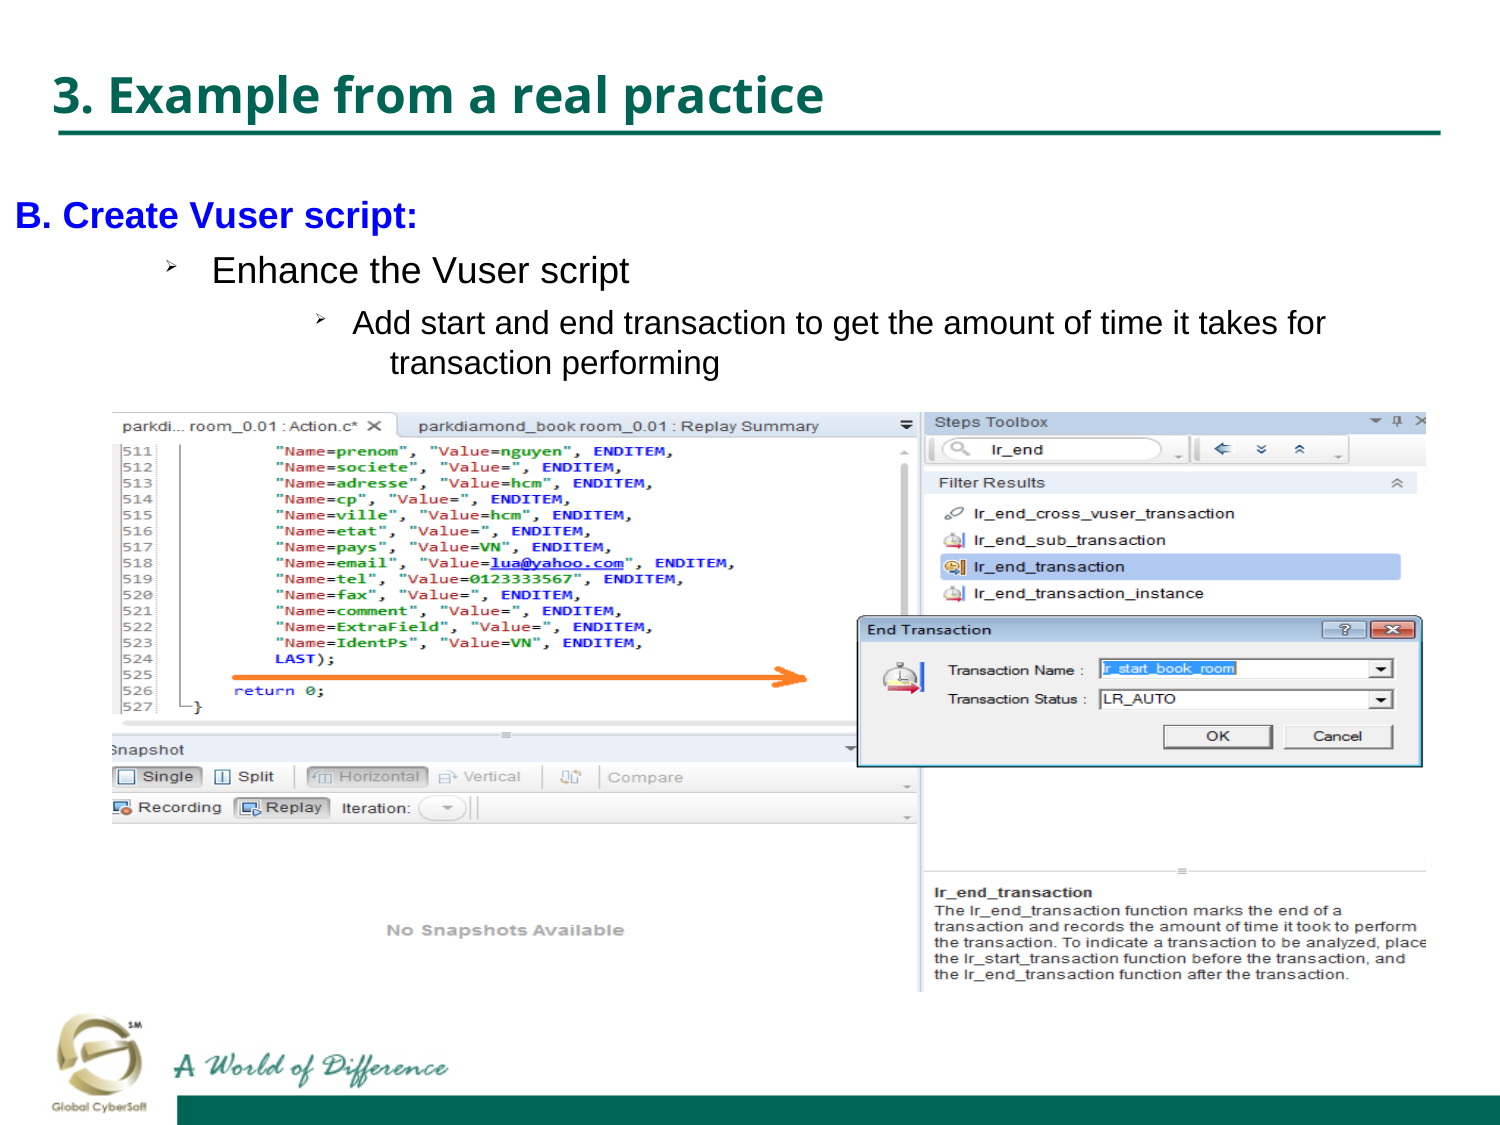

# 3. Example from a real practice
B. Create Vuser script:
Enhance the Vuser script
Add start and end transaction to get the amount of time it takes for transaction performing